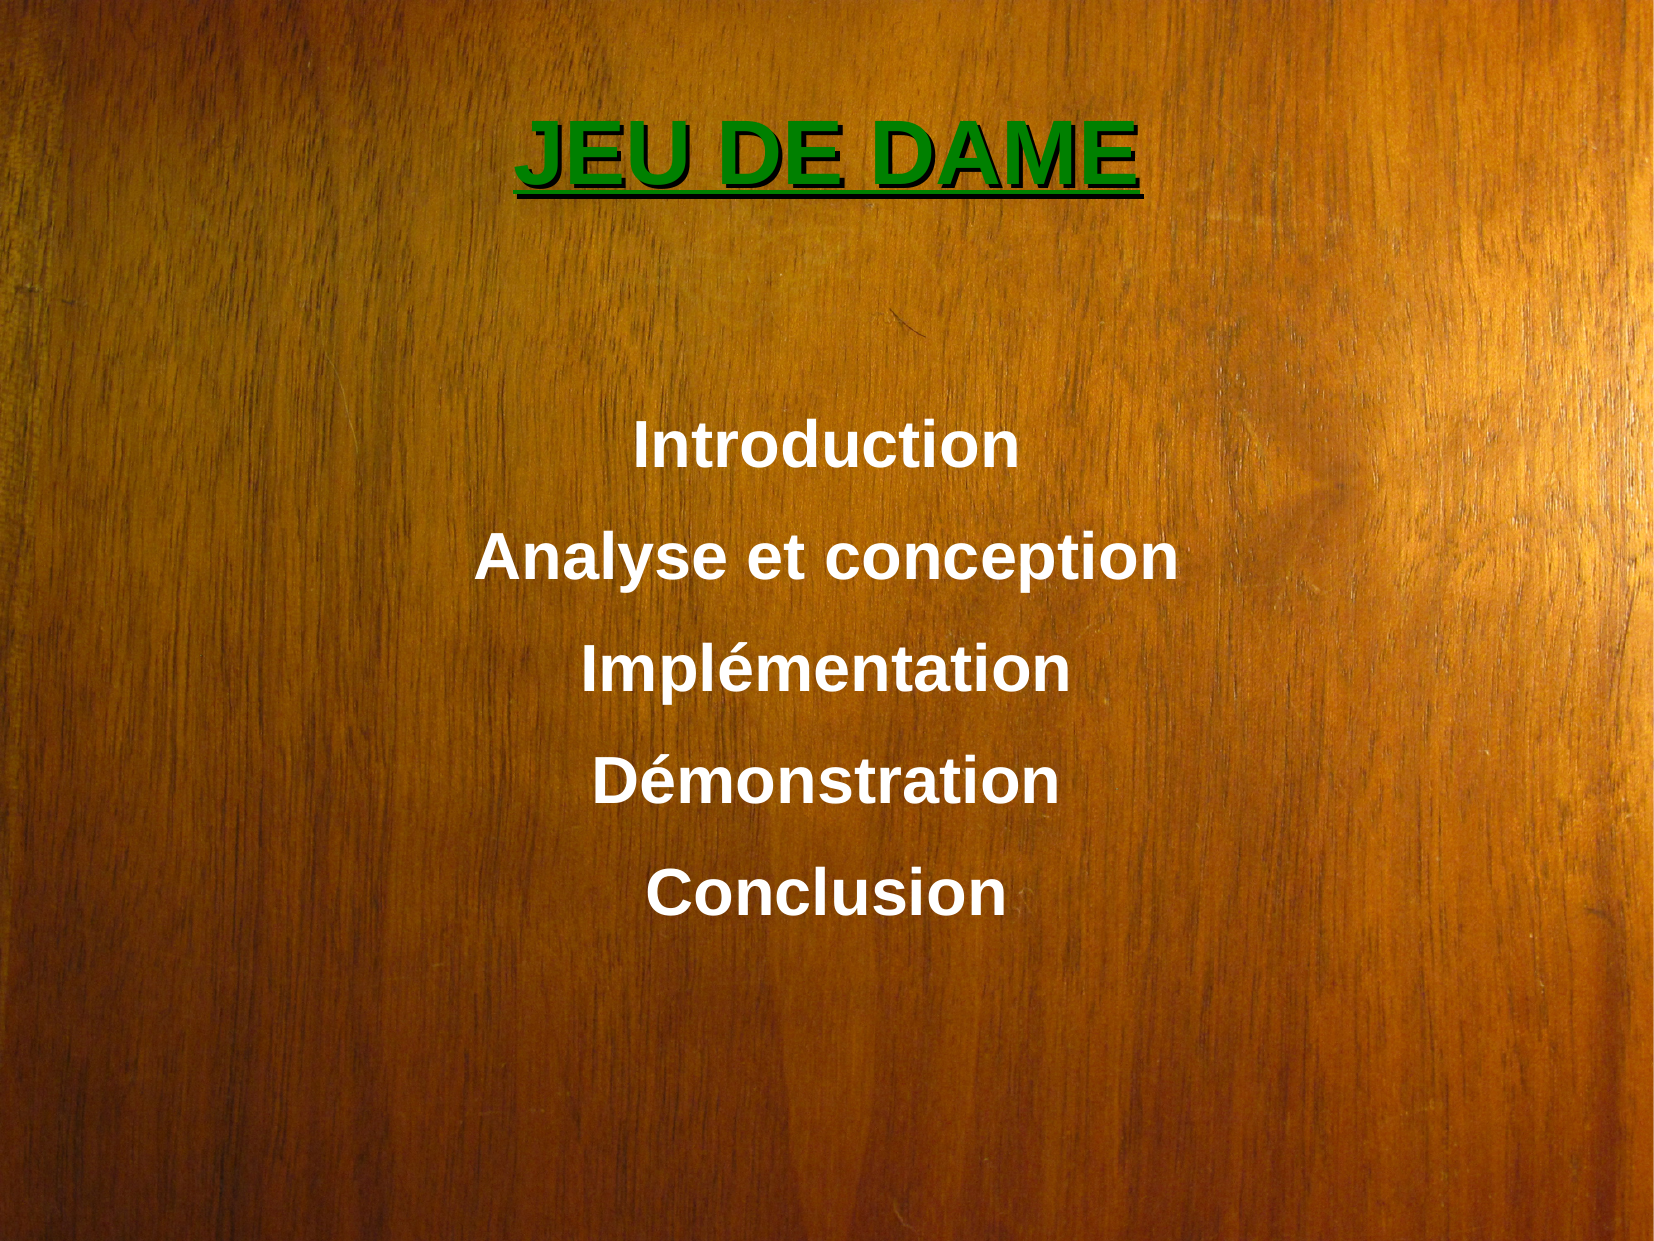

# JEU DE DAME
Introduction
Analyse et conception
Implémentation
Démonstration
Conclusion